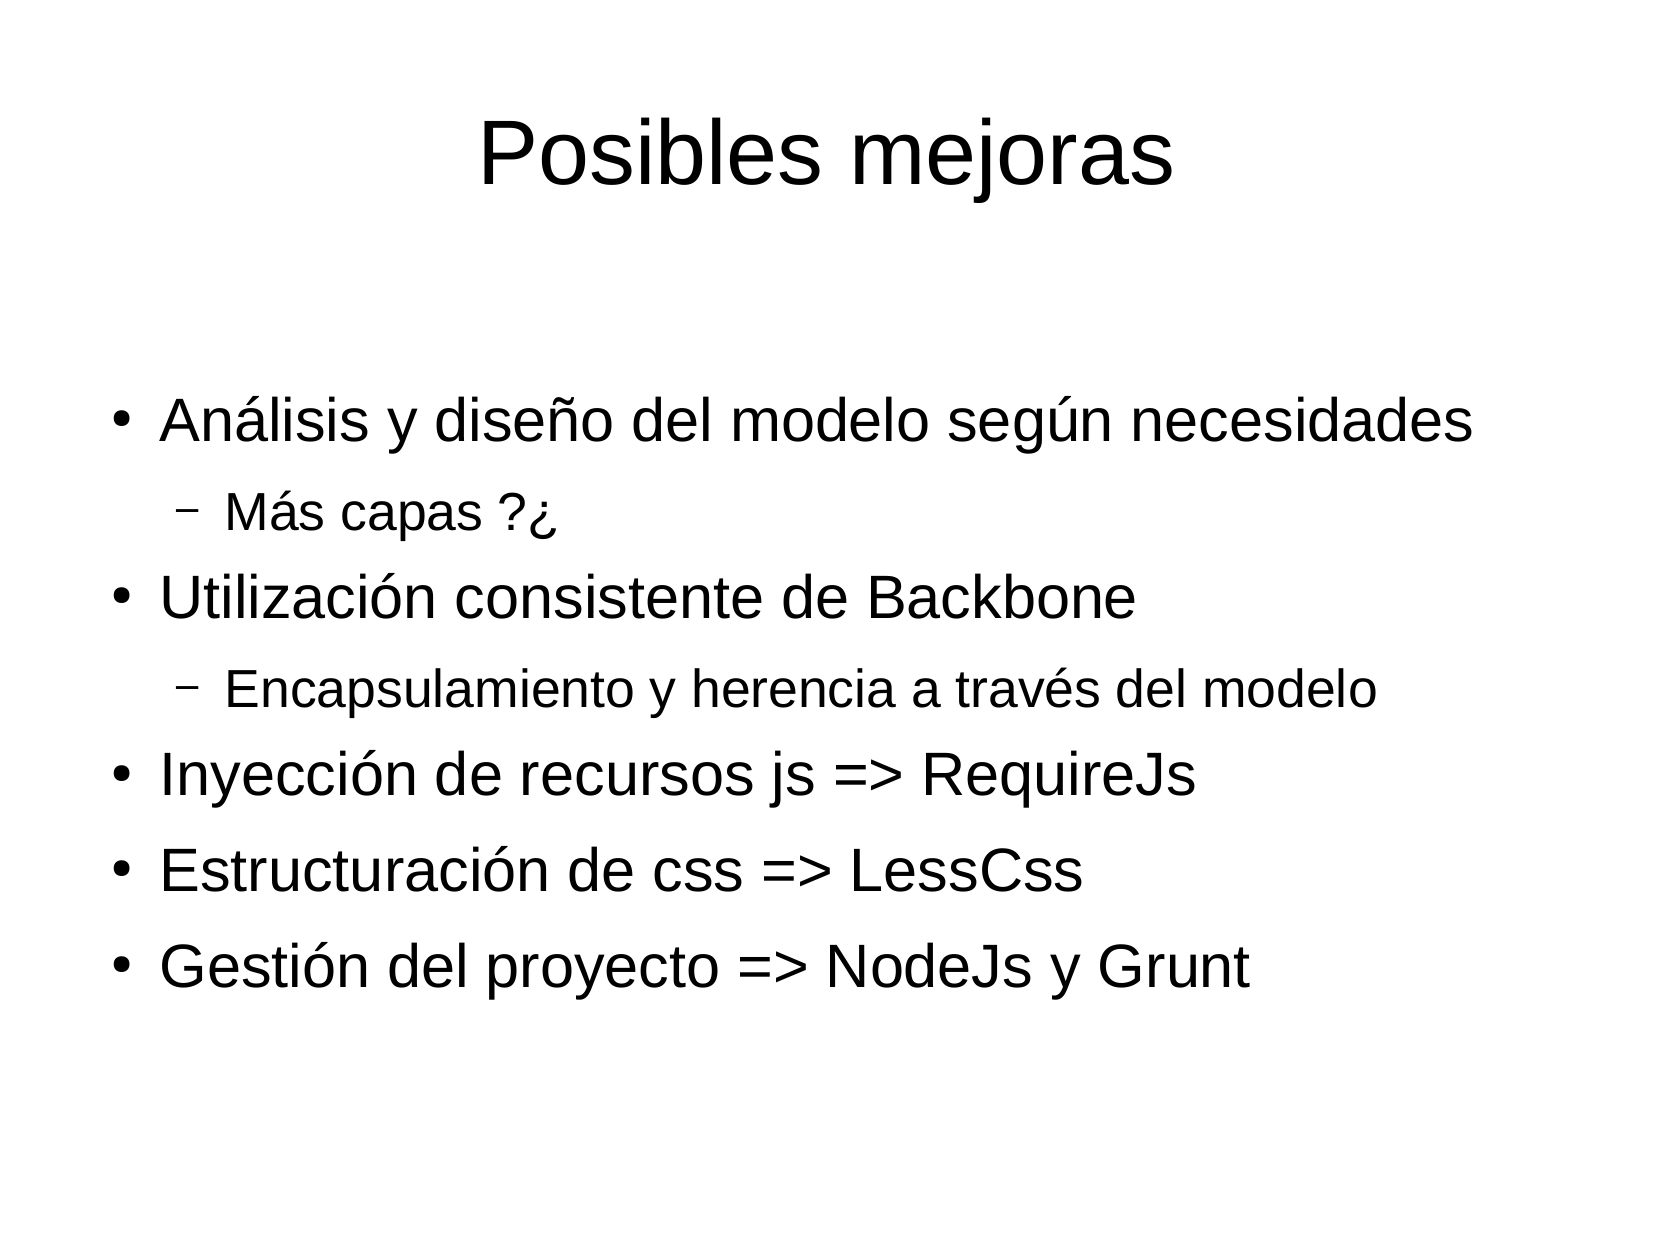

# Posibles mejoras
Análisis y diseño del modelo según necesidades
Más capas ?¿
Utilización consistente de Backbone
Encapsulamiento y herencia a través del modelo
Inyección de recursos js => RequireJs
Estructuración de css => LessCss
Gestión del proyecto => NodeJs y Grunt